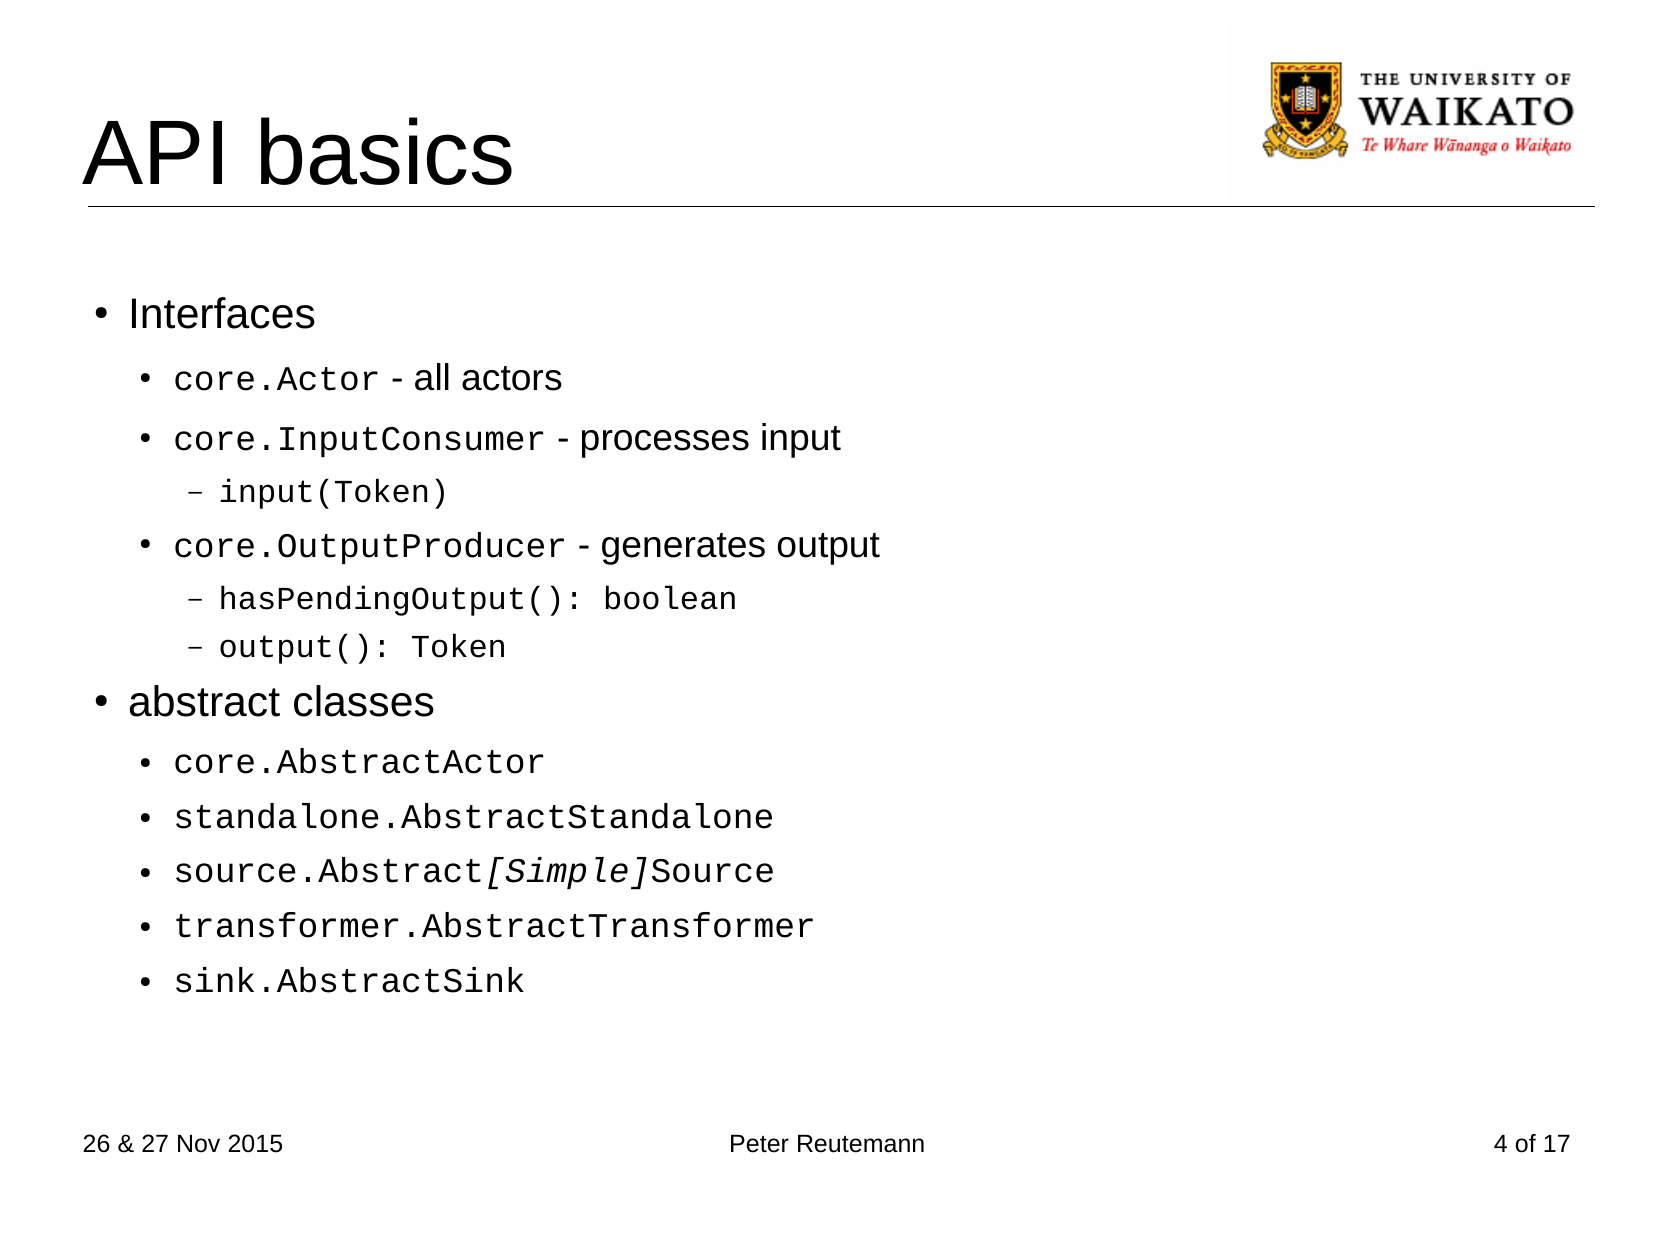

# API basics
Interfaces
core.Actor - all actors
core.InputConsumer - processes input
input(Token)
core.OutputProducer - generates output
hasPendingOutput(): boolean
output(): Token
abstract classes
core.AbstractActor
standalone.AbstractStandalone
source.Abstract[Simple]Source
transformer.AbstractTransformer
sink.AbstractSink
26 & 27 Nov 2015
Peter Reutemann
4